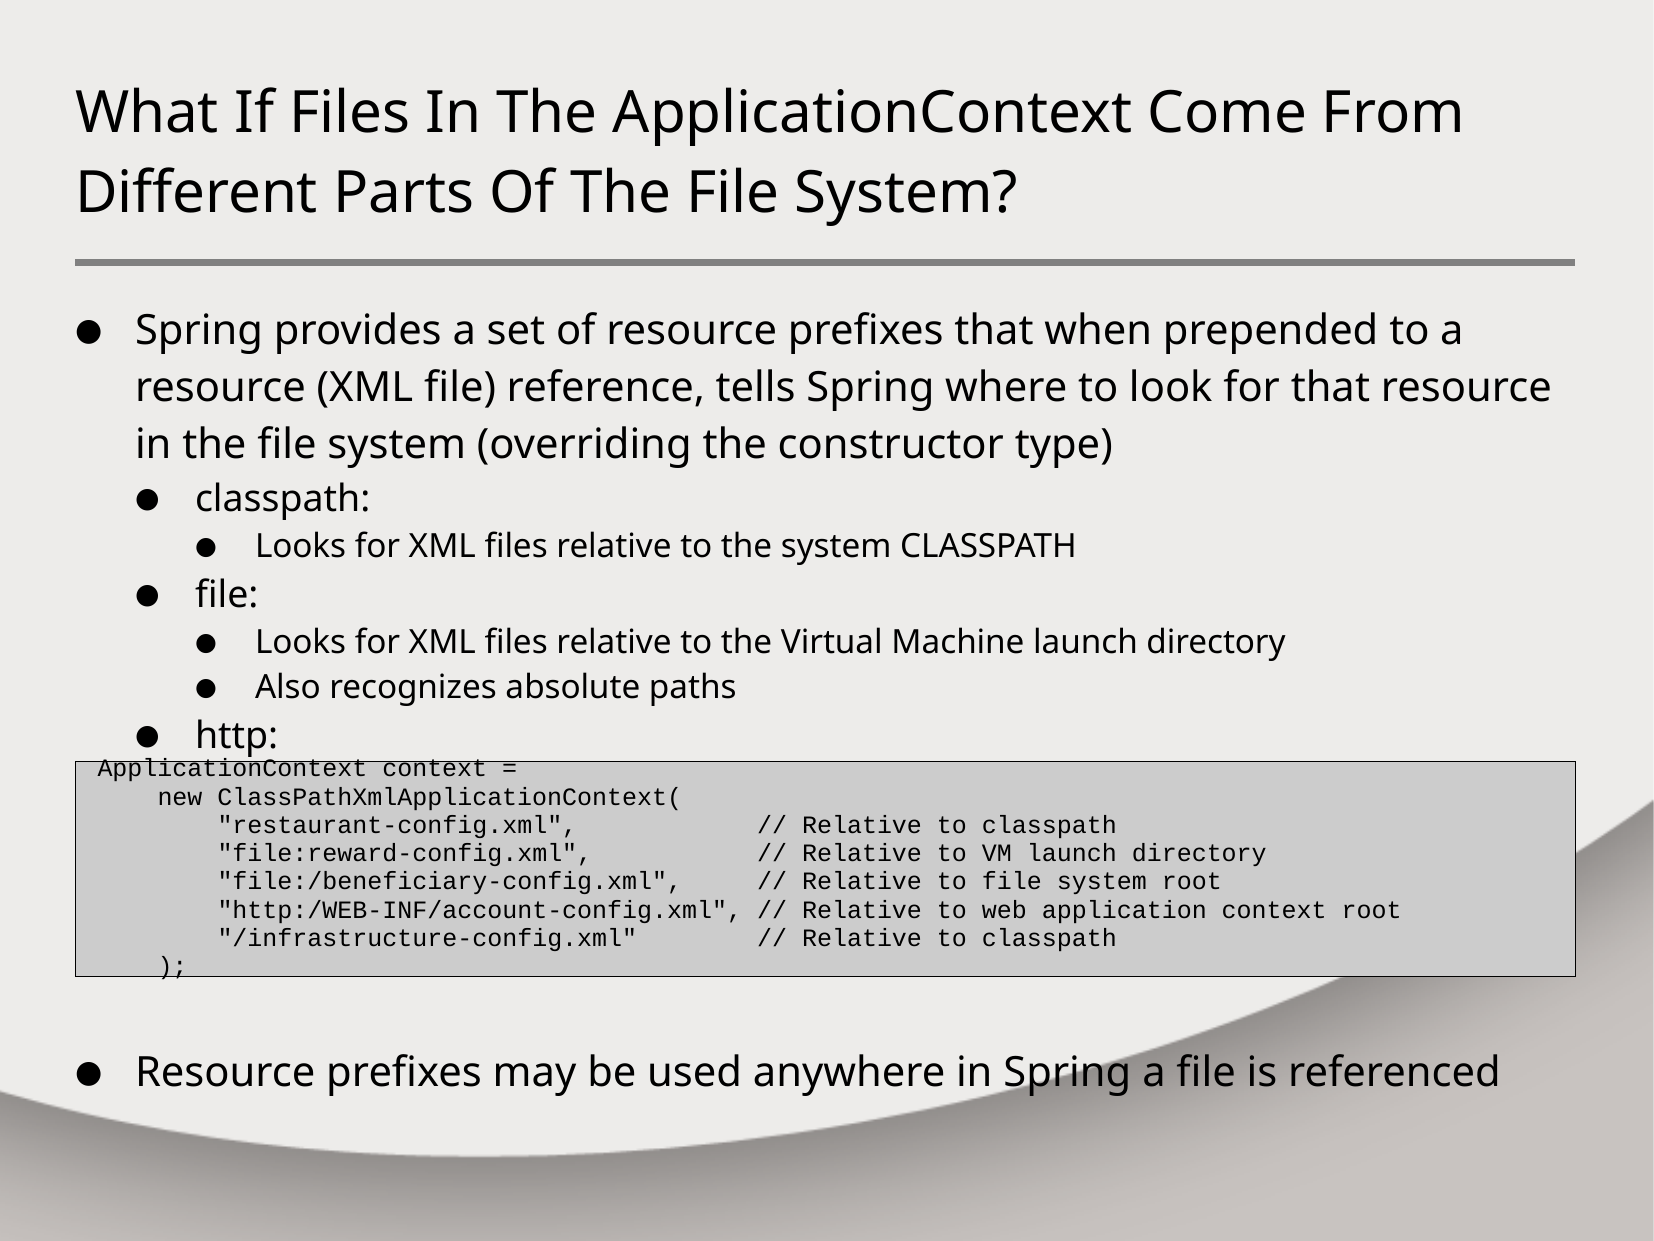

# What If Files In The ApplicationContext Come From Different Parts Of The File System?
Spring provides a set of resource prefixes that when prepended to a resource (XML file) reference, tells Spring where to look for that resource in the file system (overriding the constructor type)
classpath:
Looks for XML files relative to the system CLASSPATH
file:
Looks for XML files relative to the Virtual Machine launch directory
Also recognizes absolute paths
http:
Looks for XML files relative to the context root of a web application
Resource prefixes may be used anywhere in Spring a file is referenced
ApplicationContext context =
 new ClassPathXmlApplicationContext(
 "restaurant-config.xml", // Relative to classpath
 "file:reward-config.xml", // Relative to VM launch directory
 "file:/beneficiary-config.xml", // Relative to file system root
 "http:/WEB-INF/account-config.xml", // Relative to web application context root
 "/infrastructure-config.xml" // Relative to classpath
 );